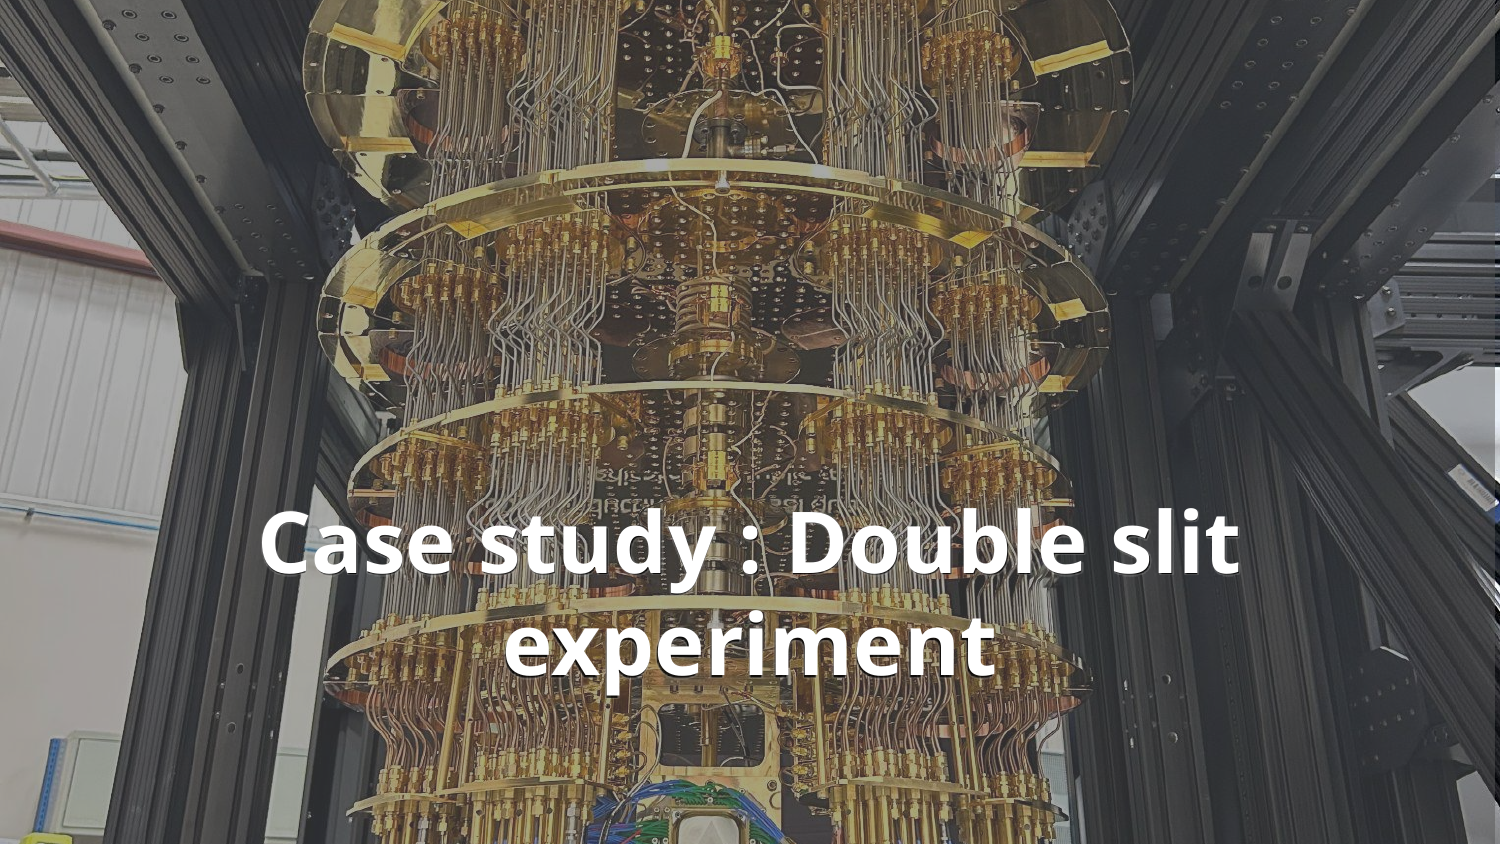

#
Case study : Double slit experiment